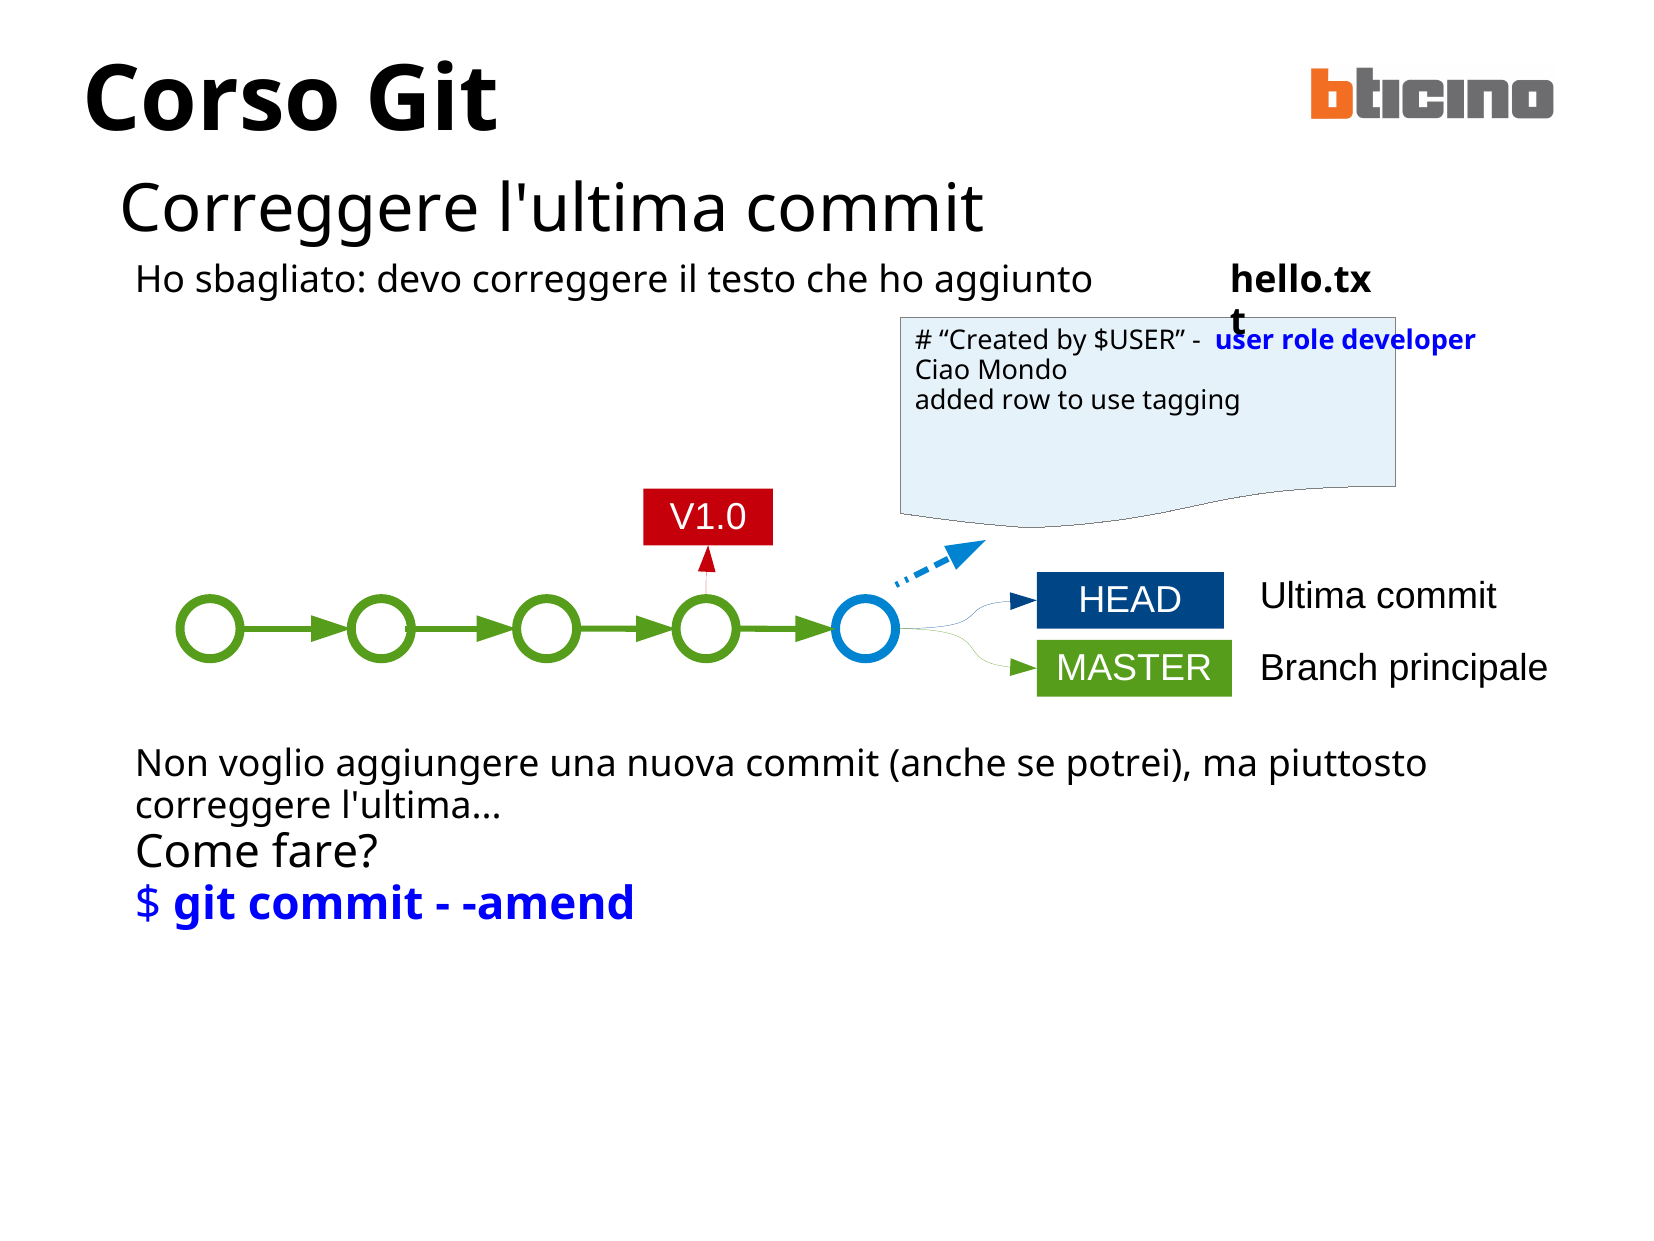

# Corso Git
Correggere l'ultima commit
Ho sbagliato: devo correggere il testo che ho aggiunto
hello.txt
# “Created by $USER” - user role developer
Ciao Mondo
added row to use tagging
V1.0
Ultima commit
HEAD
Branch principale
MASTER
Non voglio aggiungere una nuova commit (anche se potrei), ma piuttosto correggere l'ultima...
Come fare?
$ git commit - -amend